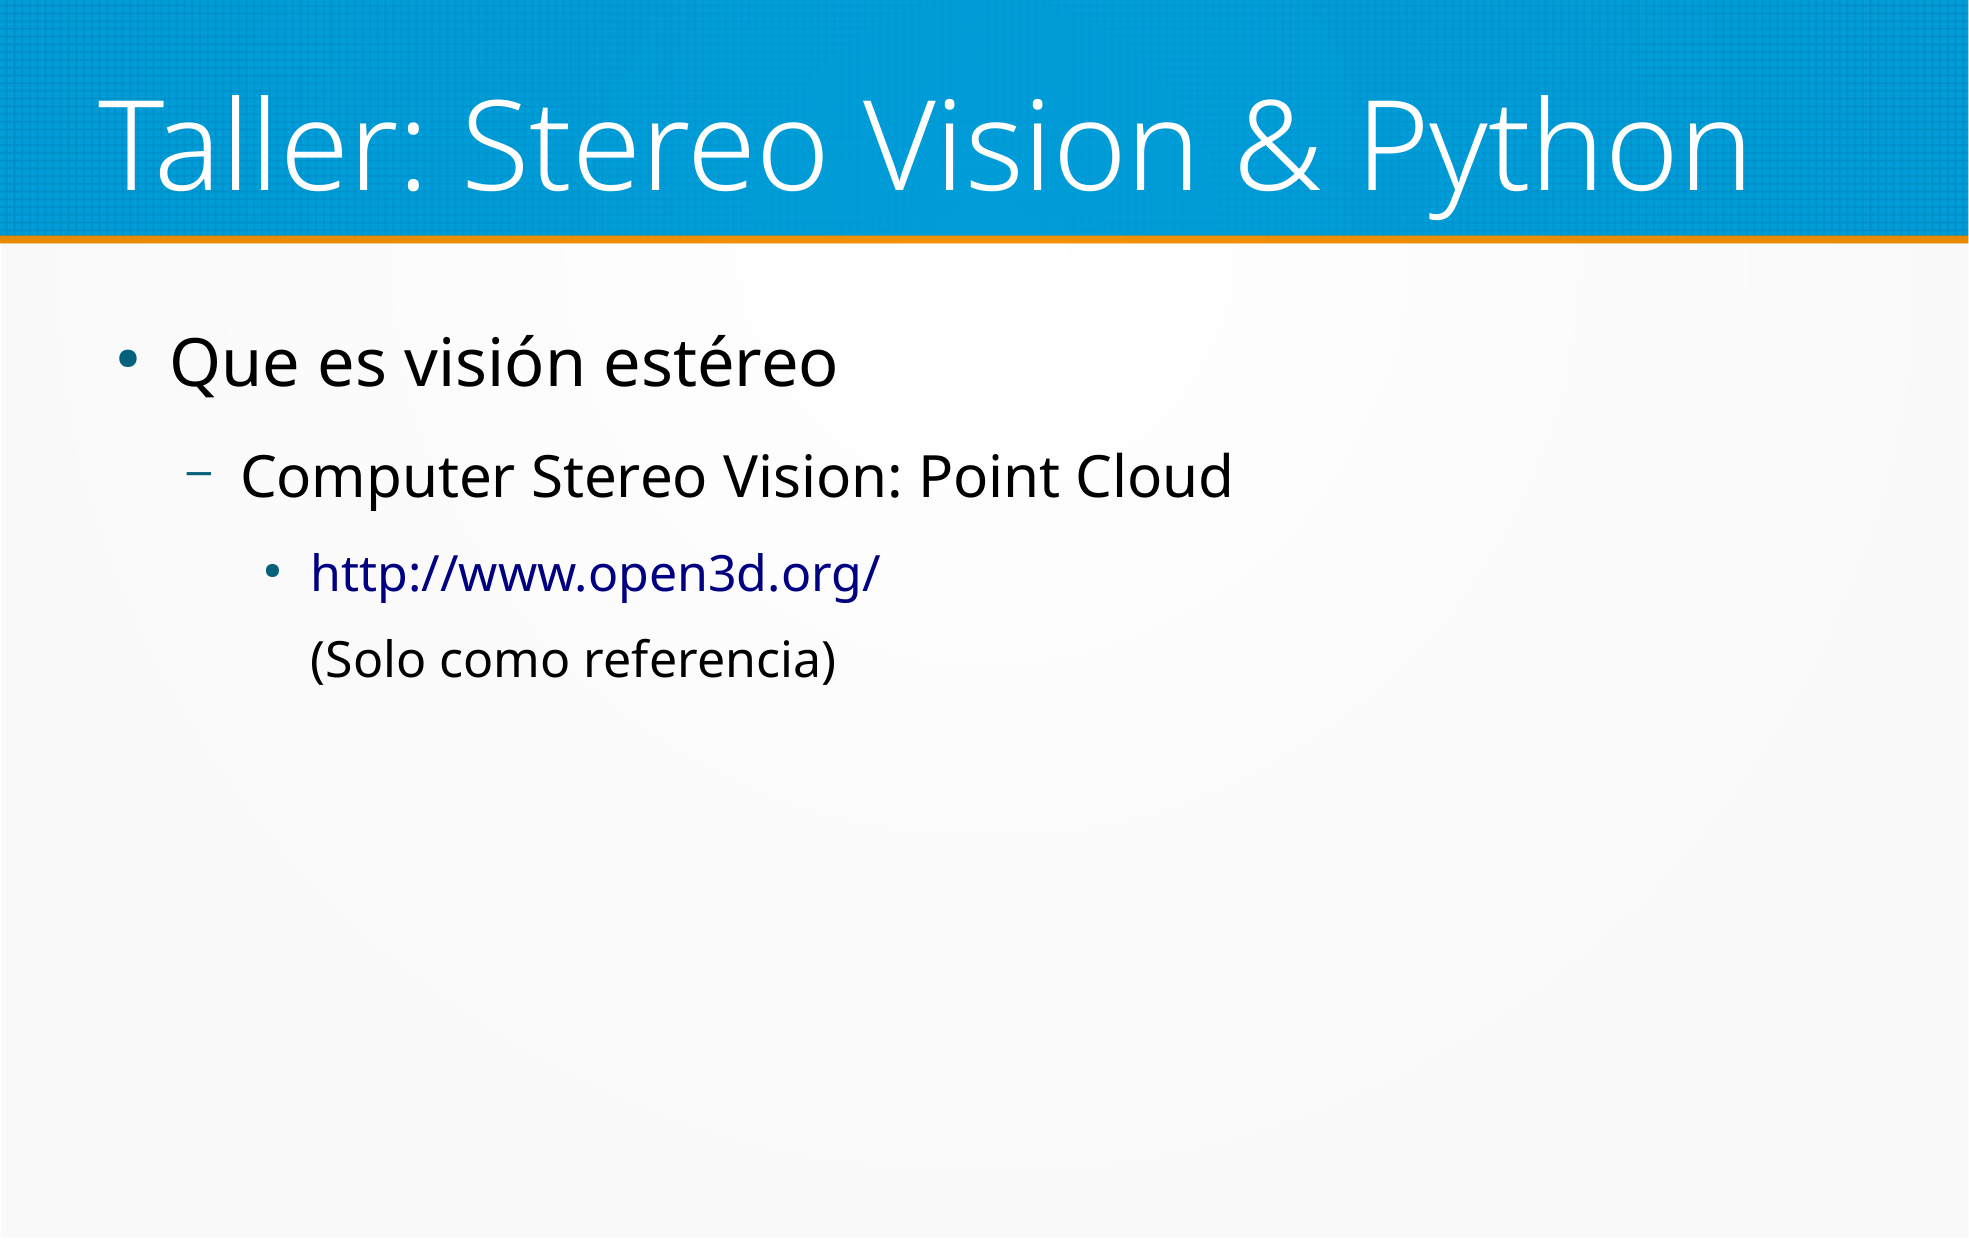

# Taller: Stereo Vision & Python
Que es visión estéreo
Computer Stereo Vision: Point Cloud
http://www.open3d.org/
(Solo como referencia)